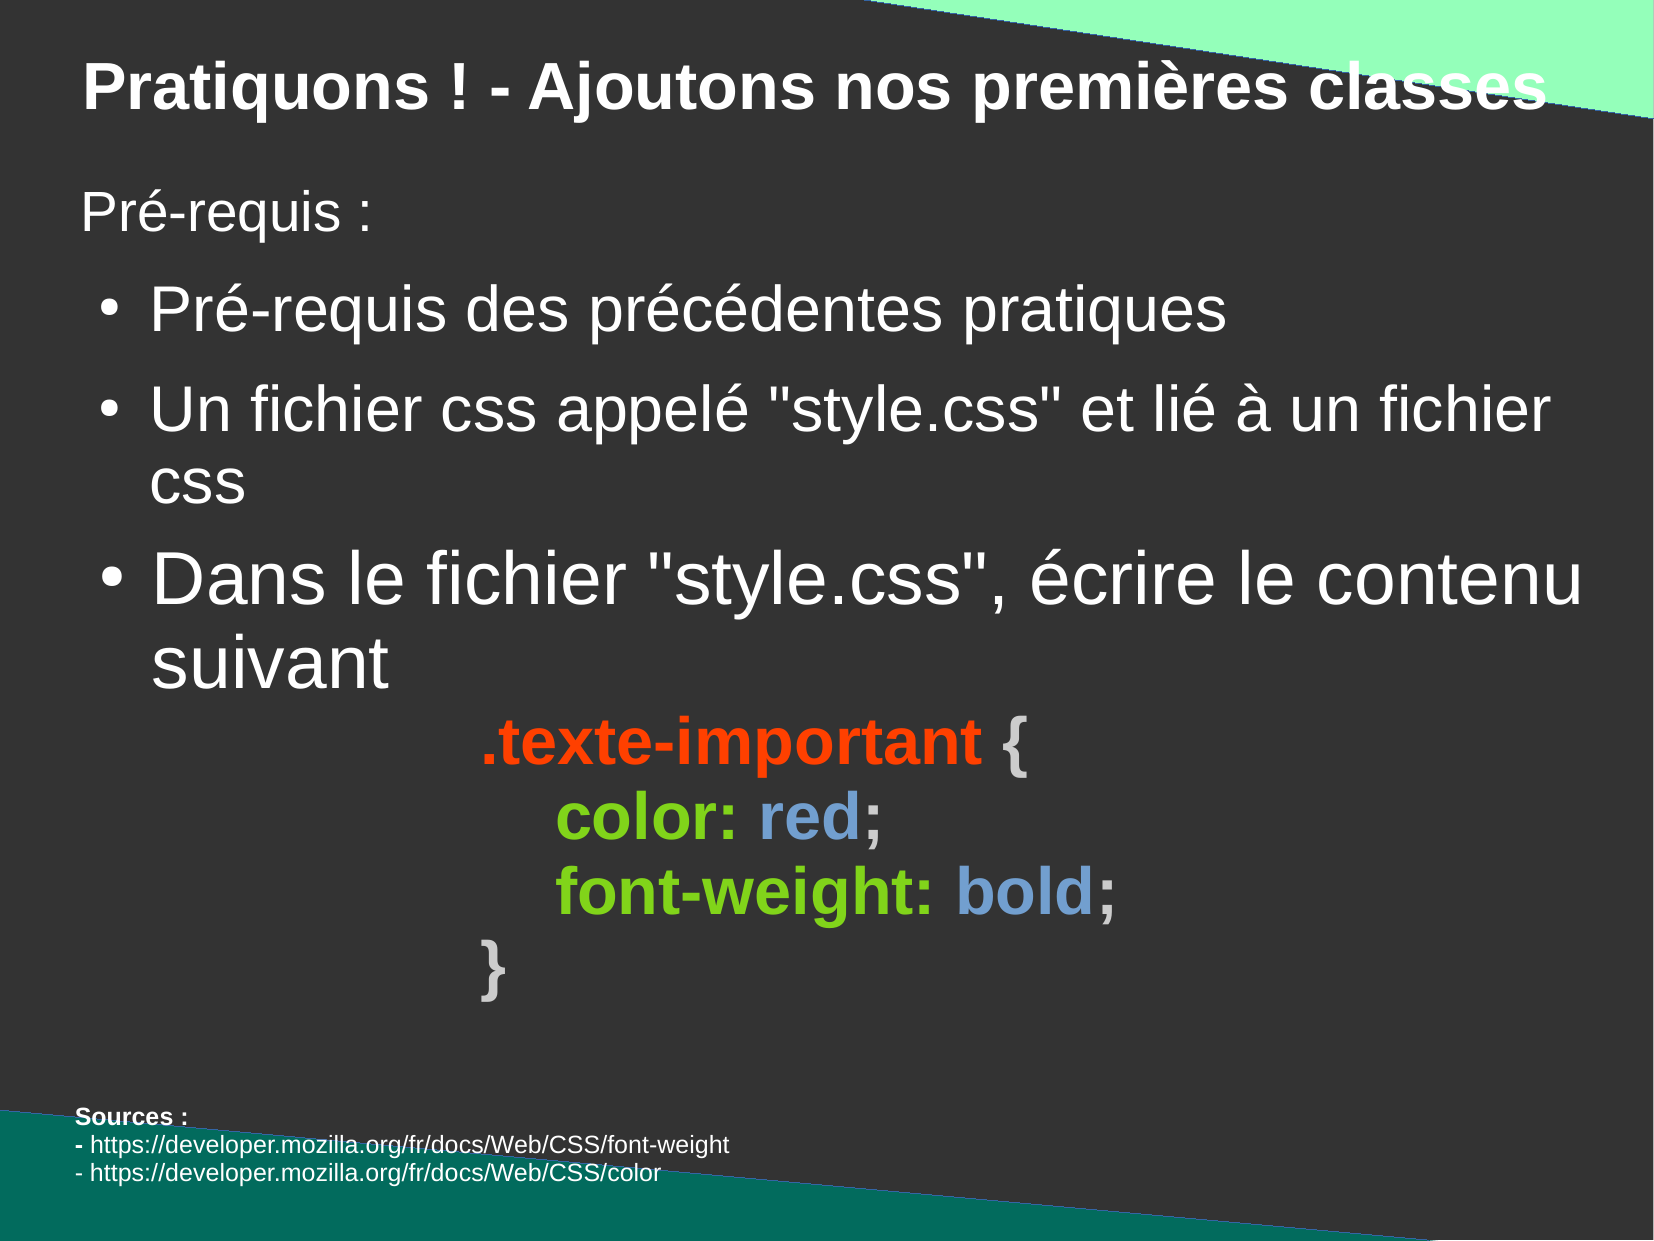

# Pratiquons ! - Ajoutons nos premières classes
Pré-requis :
Pré-requis des précédentes pratiques
Un fichier css appelé "style.css" et lié à un fichier css
Dans le fichier "style.css", écrire le contenu suivant
.texte-important {
	color: red;
	font-weight: bold;
}
Sources :
- https://developer.mozilla.org/fr/docs/Web/CSS/font-weight
- https://developer.mozilla.org/fr/docs/Web/CSS/color